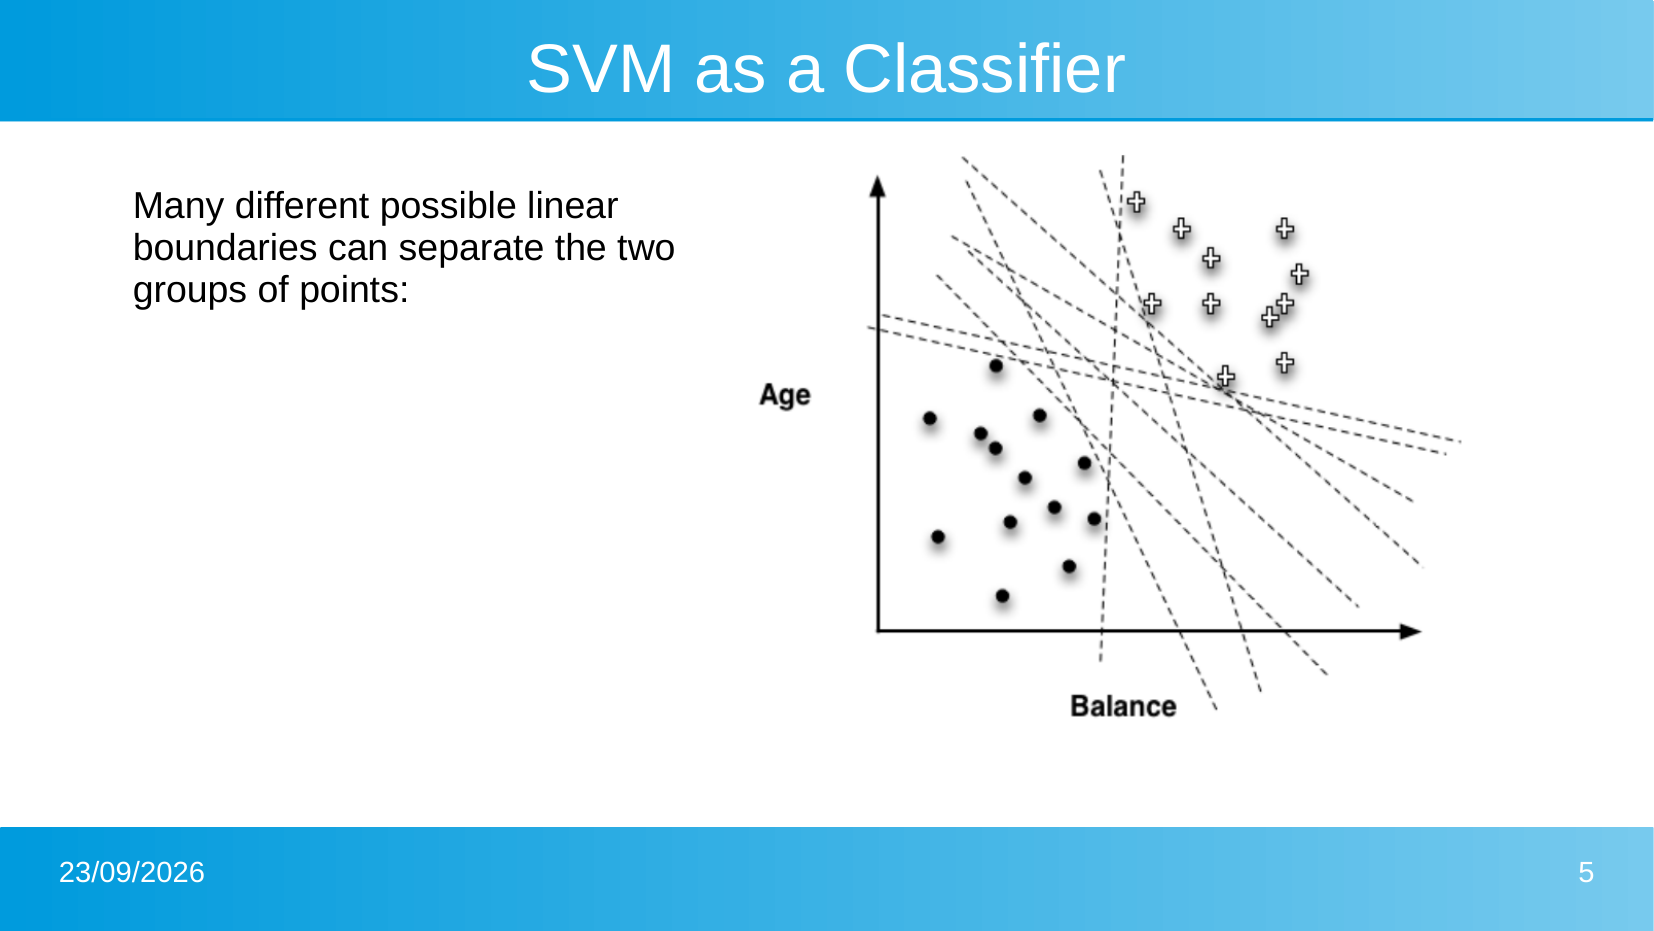

# SVM as a Classifier
Many different possible linear boundaries can separate the two groups of points:
5